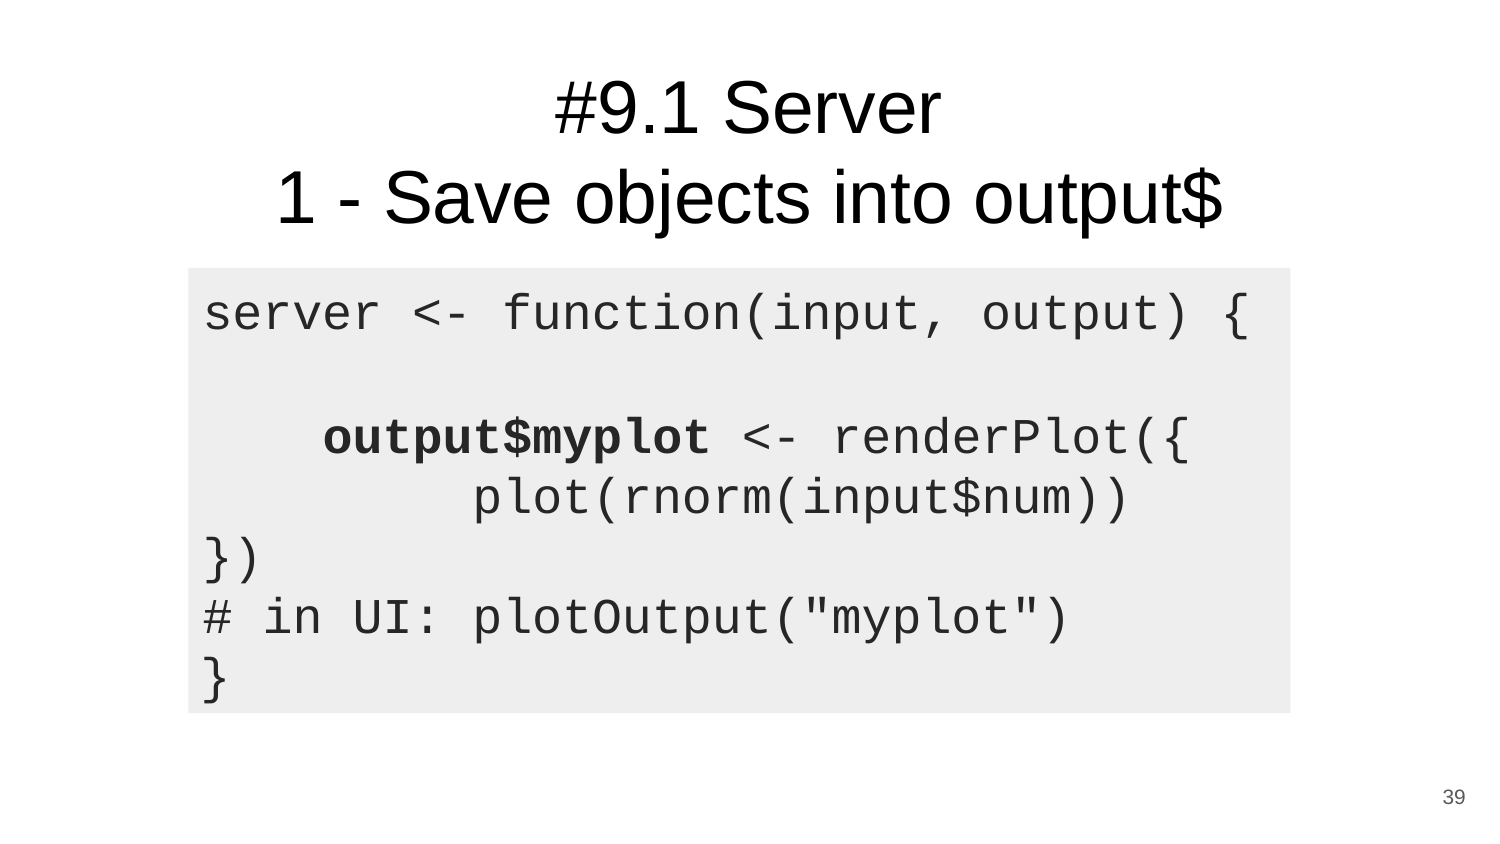

# #9.1 Server 1 - Save objects into output$
server <- function(input, output) {
output$myplot <- renderPlot({ plot(rnorm(input$num))
})
# in UI: plotOutput("myplot")
}